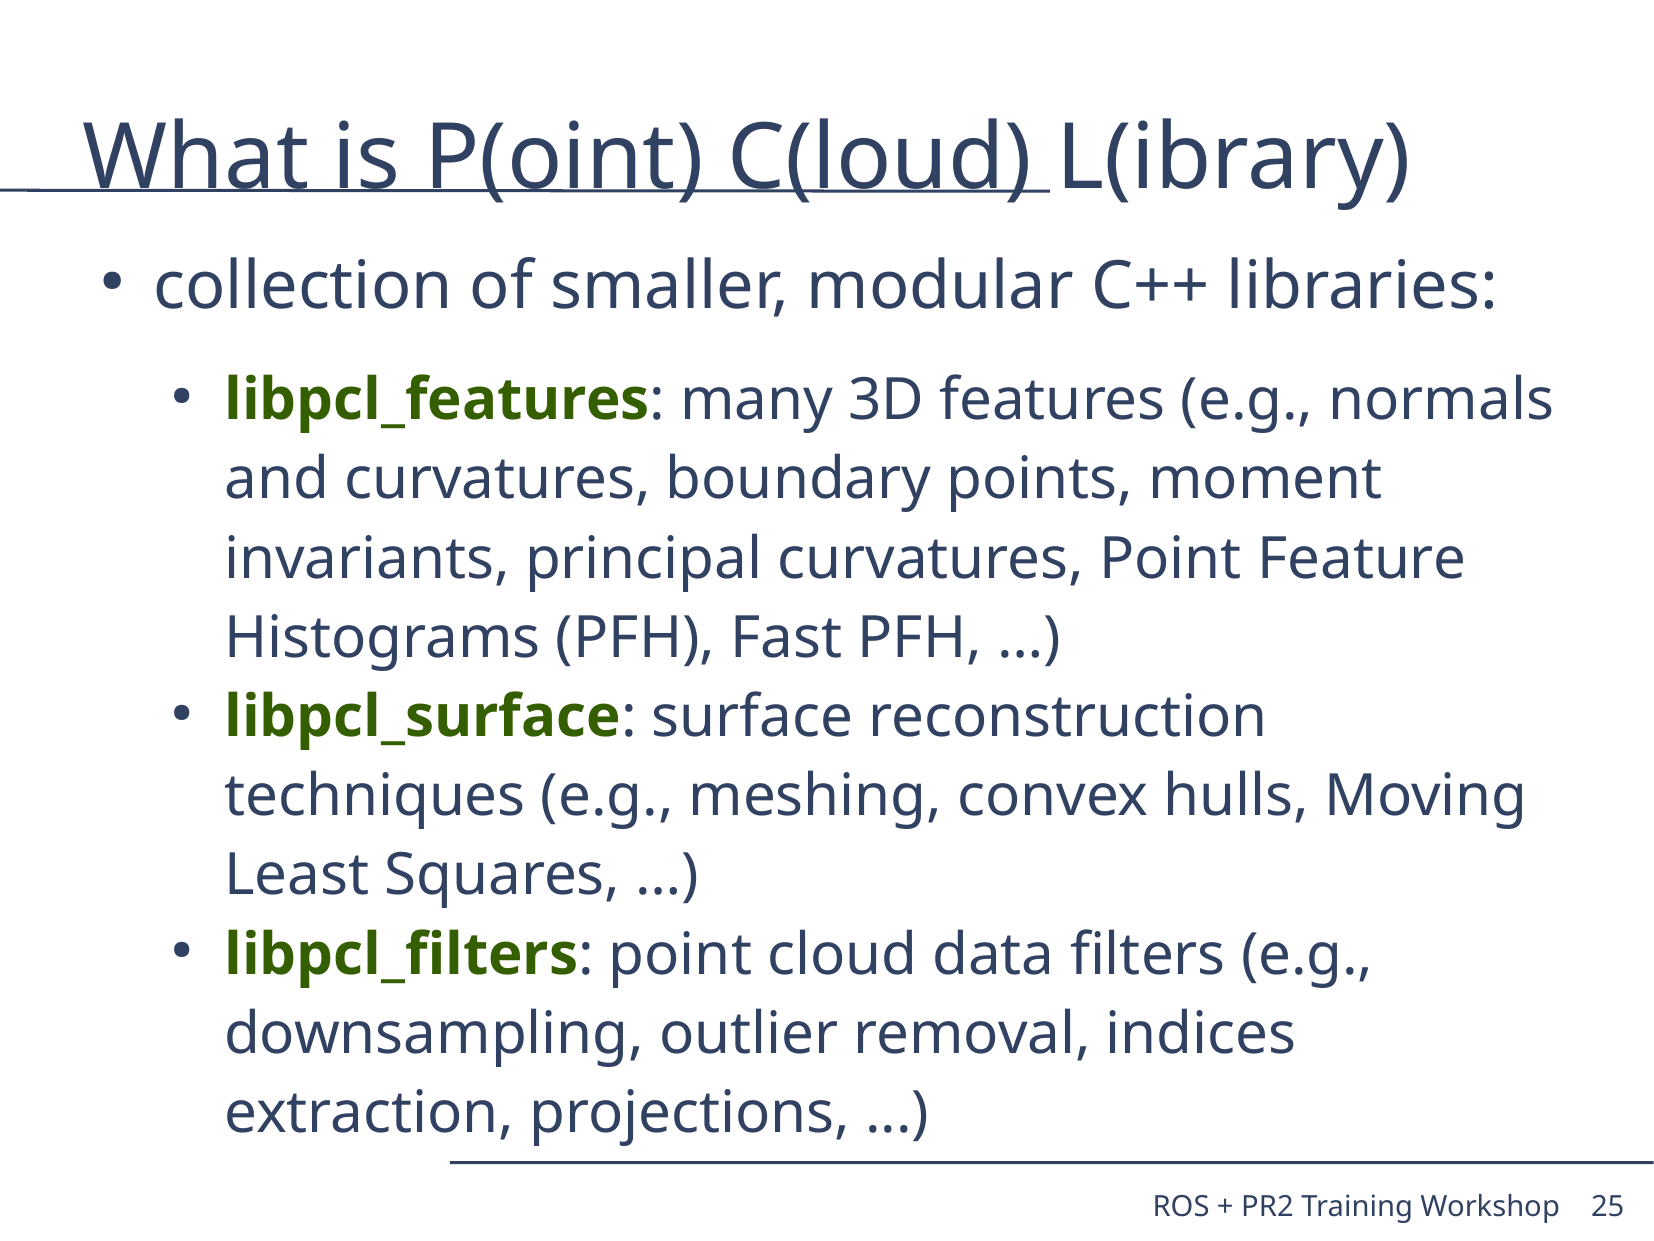

# What is P(oint) C(loud) L(ibrary)
collection of smaller, modular C++ libraries:
libpcl_features: many 3D features (e.g., normals and curvatures, boundary points, moment invariants, principal curvatures, Point Feature Histograms (PFH), Fast PFH, …)
libpcl_surface: surface reconstruction techniques (e.g., meshing, convex hulls, Moving Least Squares, …)
libpcl_ﬁlters: point cloud data ﬁlters (e.g., downsampling, outlier removal, indices extraction, projections, ...)